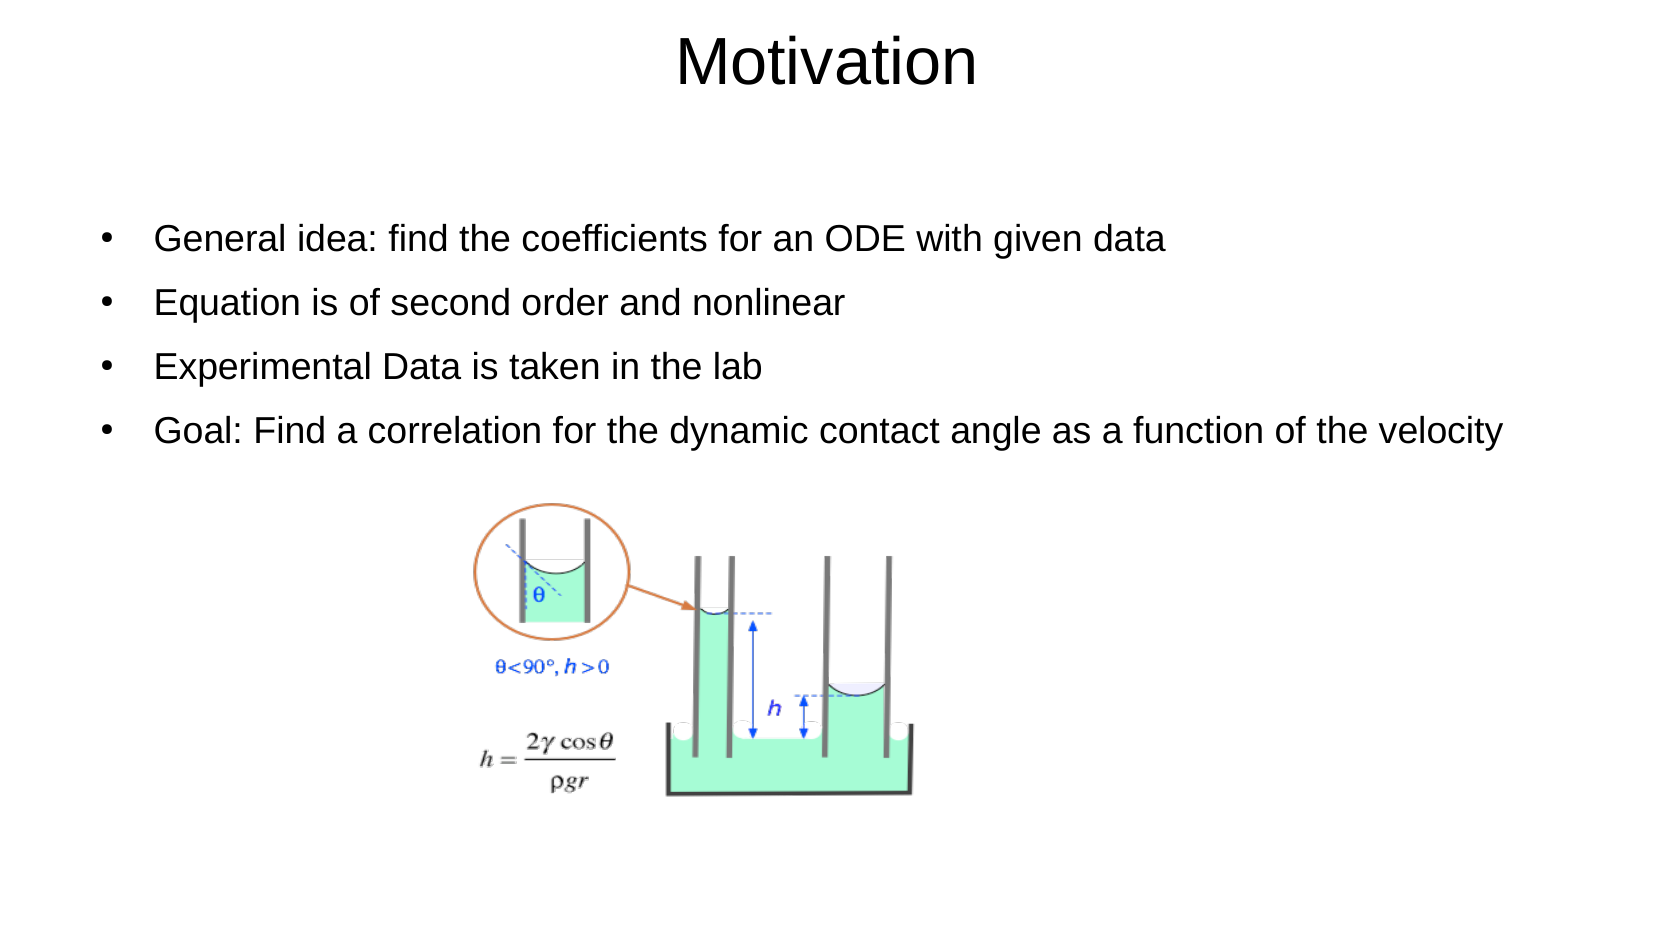

# Motivation
General idea: find the coefficients for an ODE with given data
Equation is of second order and nonlinear
Experimental Data is taken in the lab
Goal: Find a correlation for the dynamic contact angle as a function of the velocity